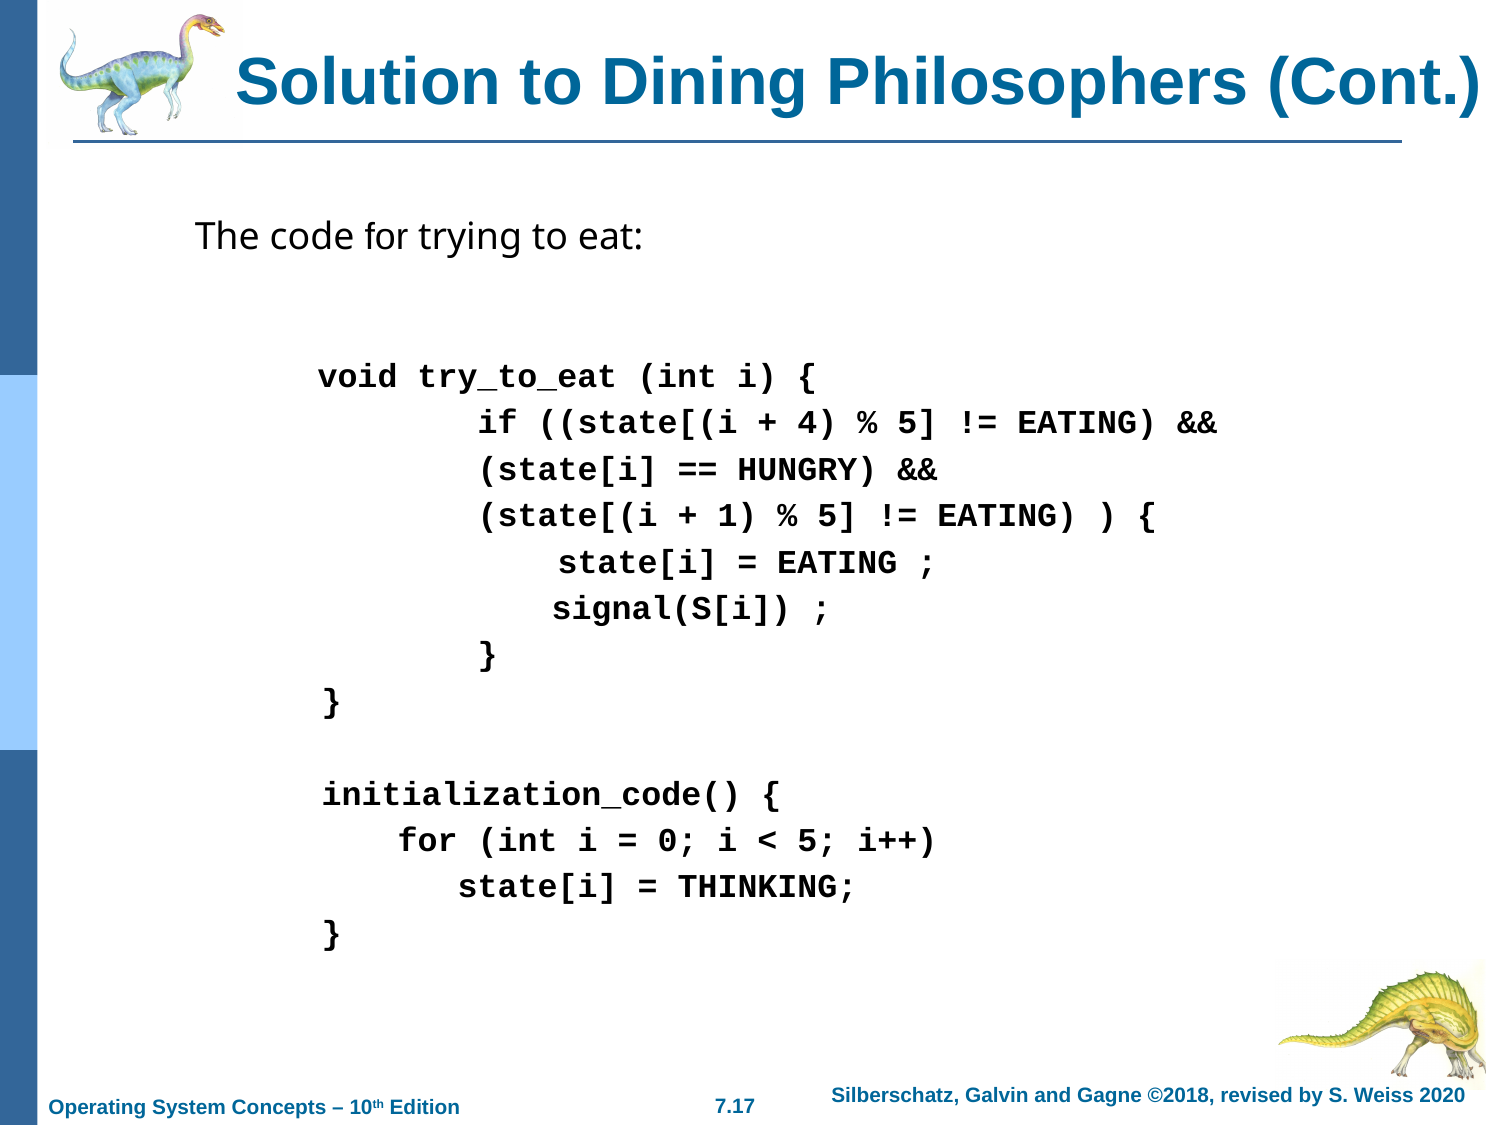

# Solution to Dining Philosophers (Cont.)
The code for trying to eat:
	void try_to_eat (int i) {
	 if ((state[(i + 4) % 5] != EATING) &&
	 (state[i] == HUNGRY) &&
	 (state[(i + 1) % 5] != EATING) ) {
	 state[i] = EATING ;
		 signal(S[i]) ;
	 }
 }
 initialization_code() {
	 for (int i = 0; i < 5; i++)
	 state[i] = THINKING;
 }